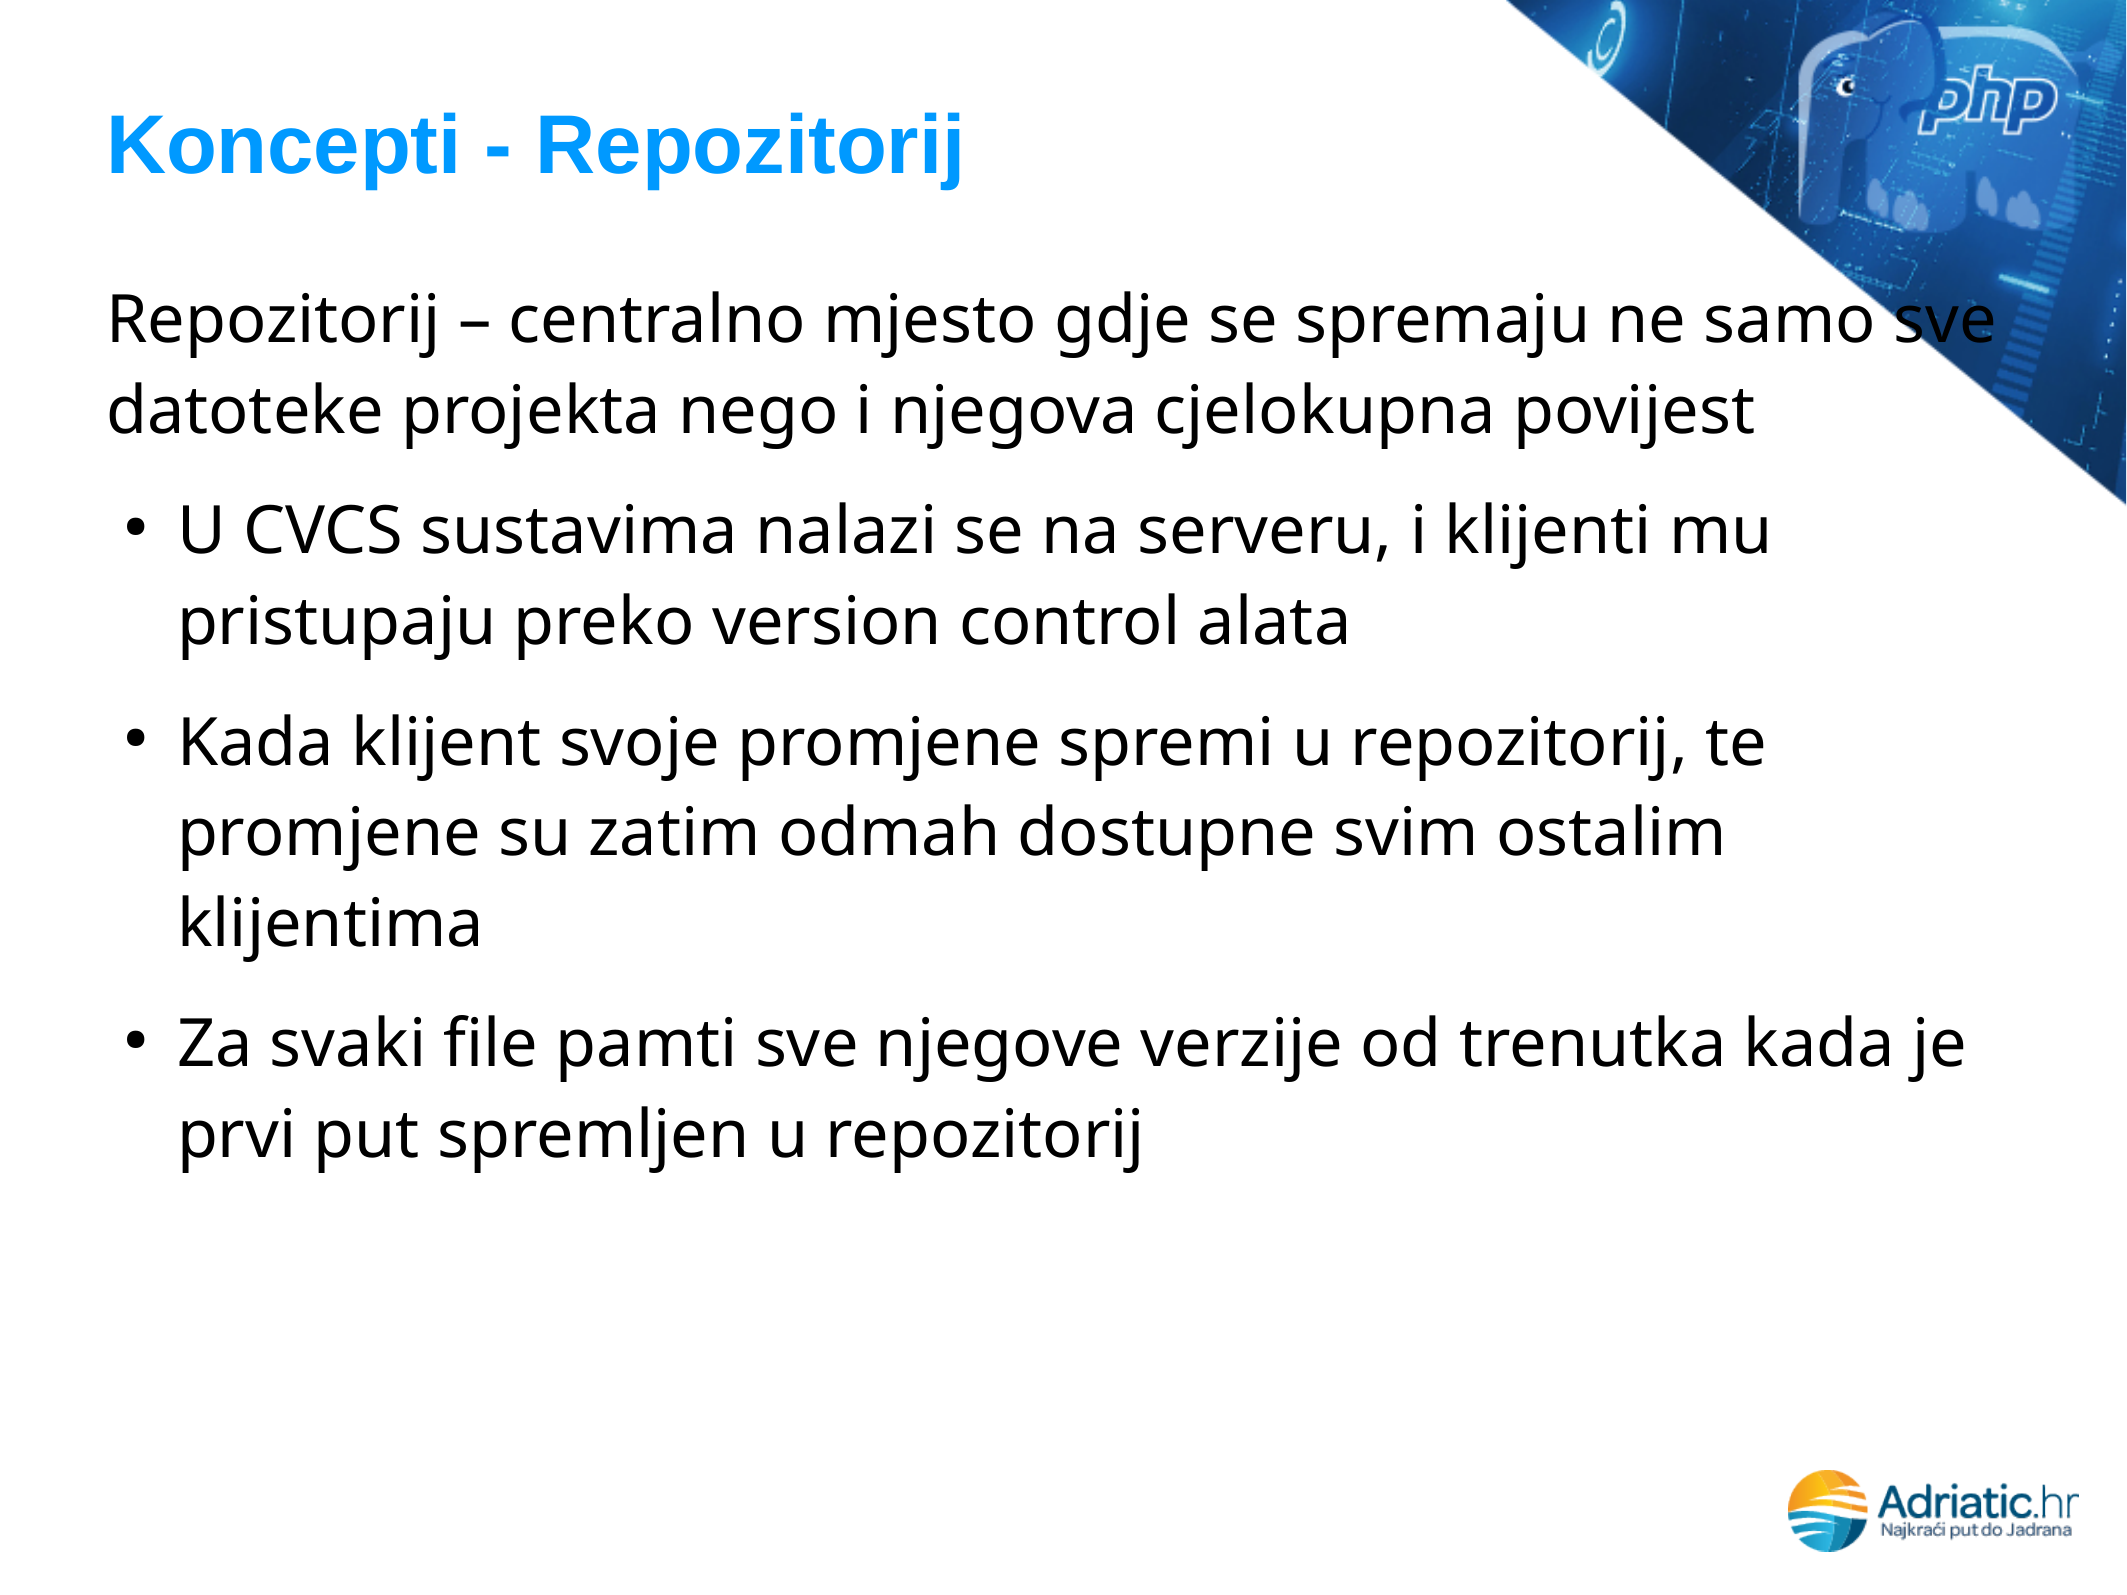

# Koncepti - Repozitorij
Repozitorij – centralno mjesto gdje se spremaju ne samo sve datoteke projekta nego i njegova cjelokupna povijest
U CVCS sustavima nalazi se na serveru, i klijenti mu pristupaju preko version control alata
Kada klijent svoje promjene spremi u repozitorij, te promjene su zatim odmah dostupne svim ostalim klijentima
Za svaki file pamti sve njegove verzije od trenutka kada je prvi put spremljen u repozitorij